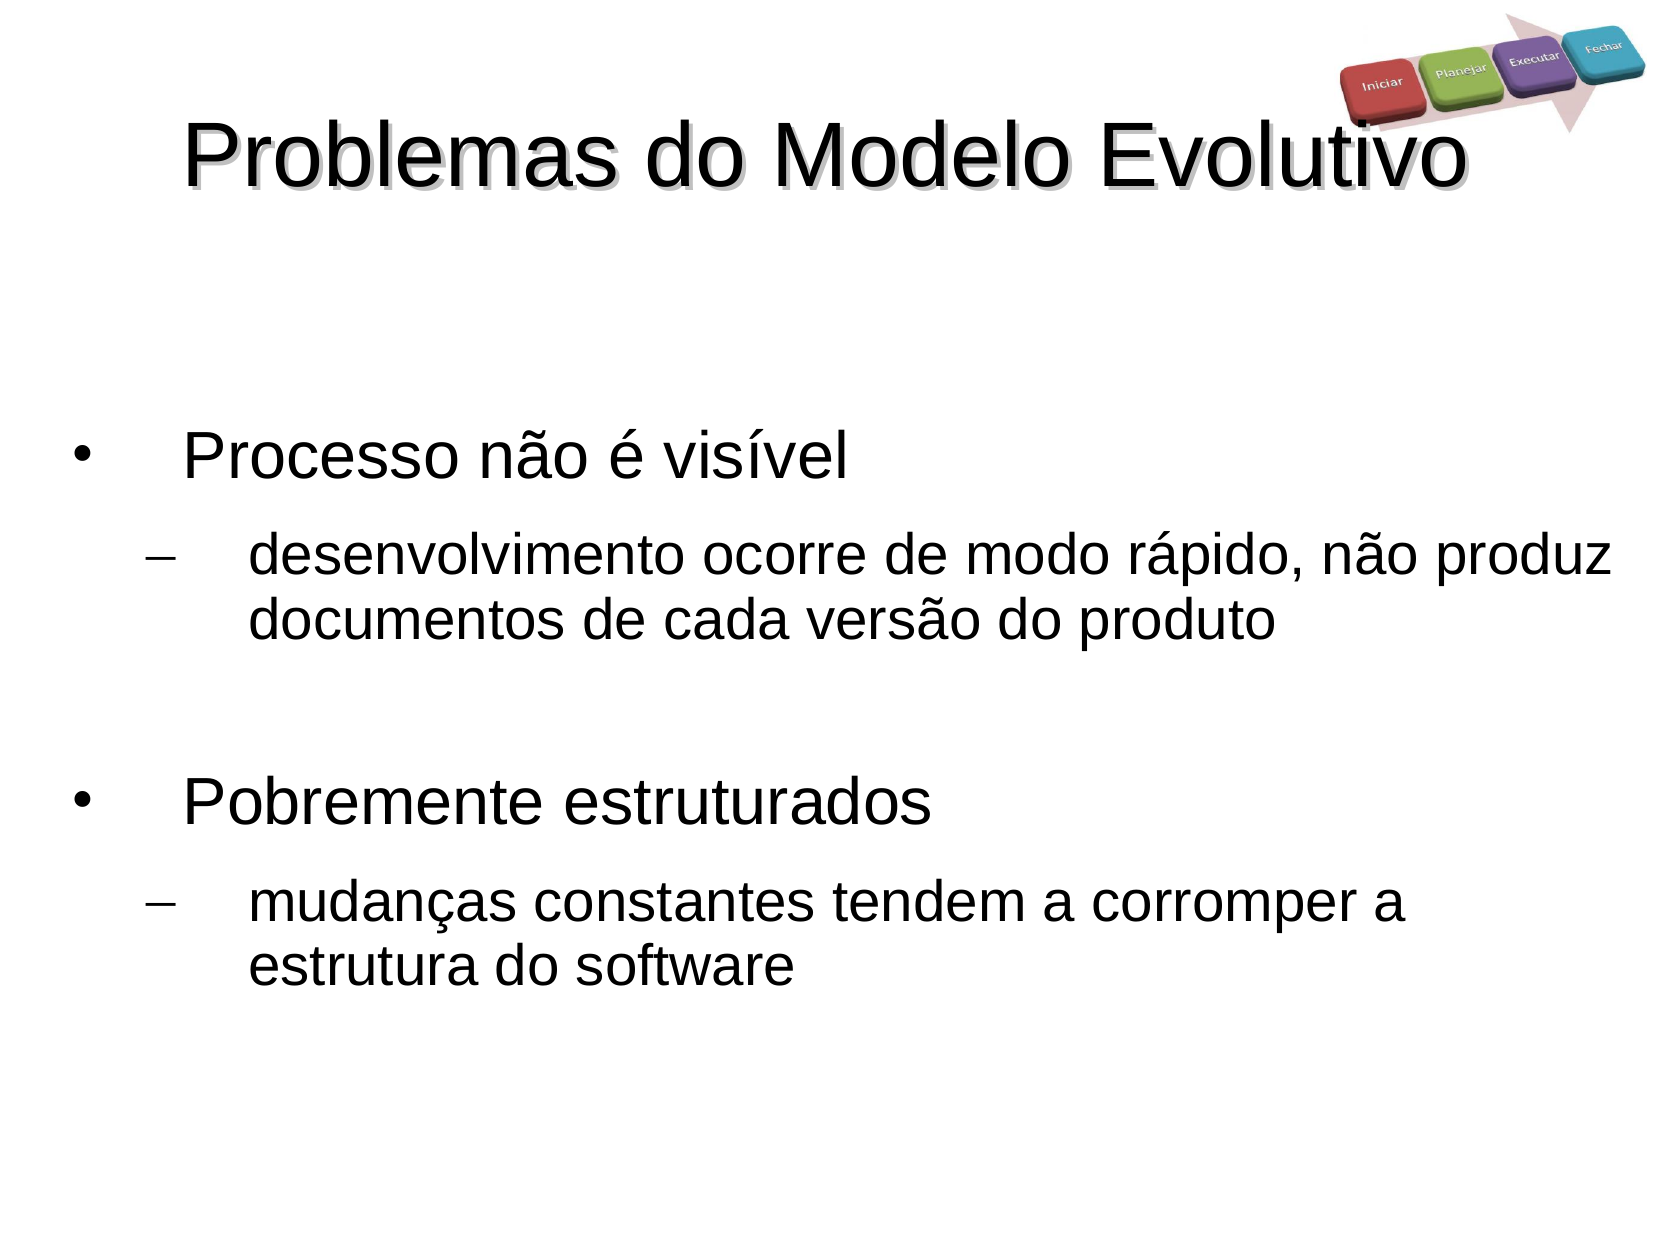

# Problemas do Modelo Evolutivo
Processo não é visível
desenvolvimento ocorre de modo rápido, não produz documentos de cada versão do produto
Pobremente estruturados
mudanças constantes tendem a corromper a estrutura do software